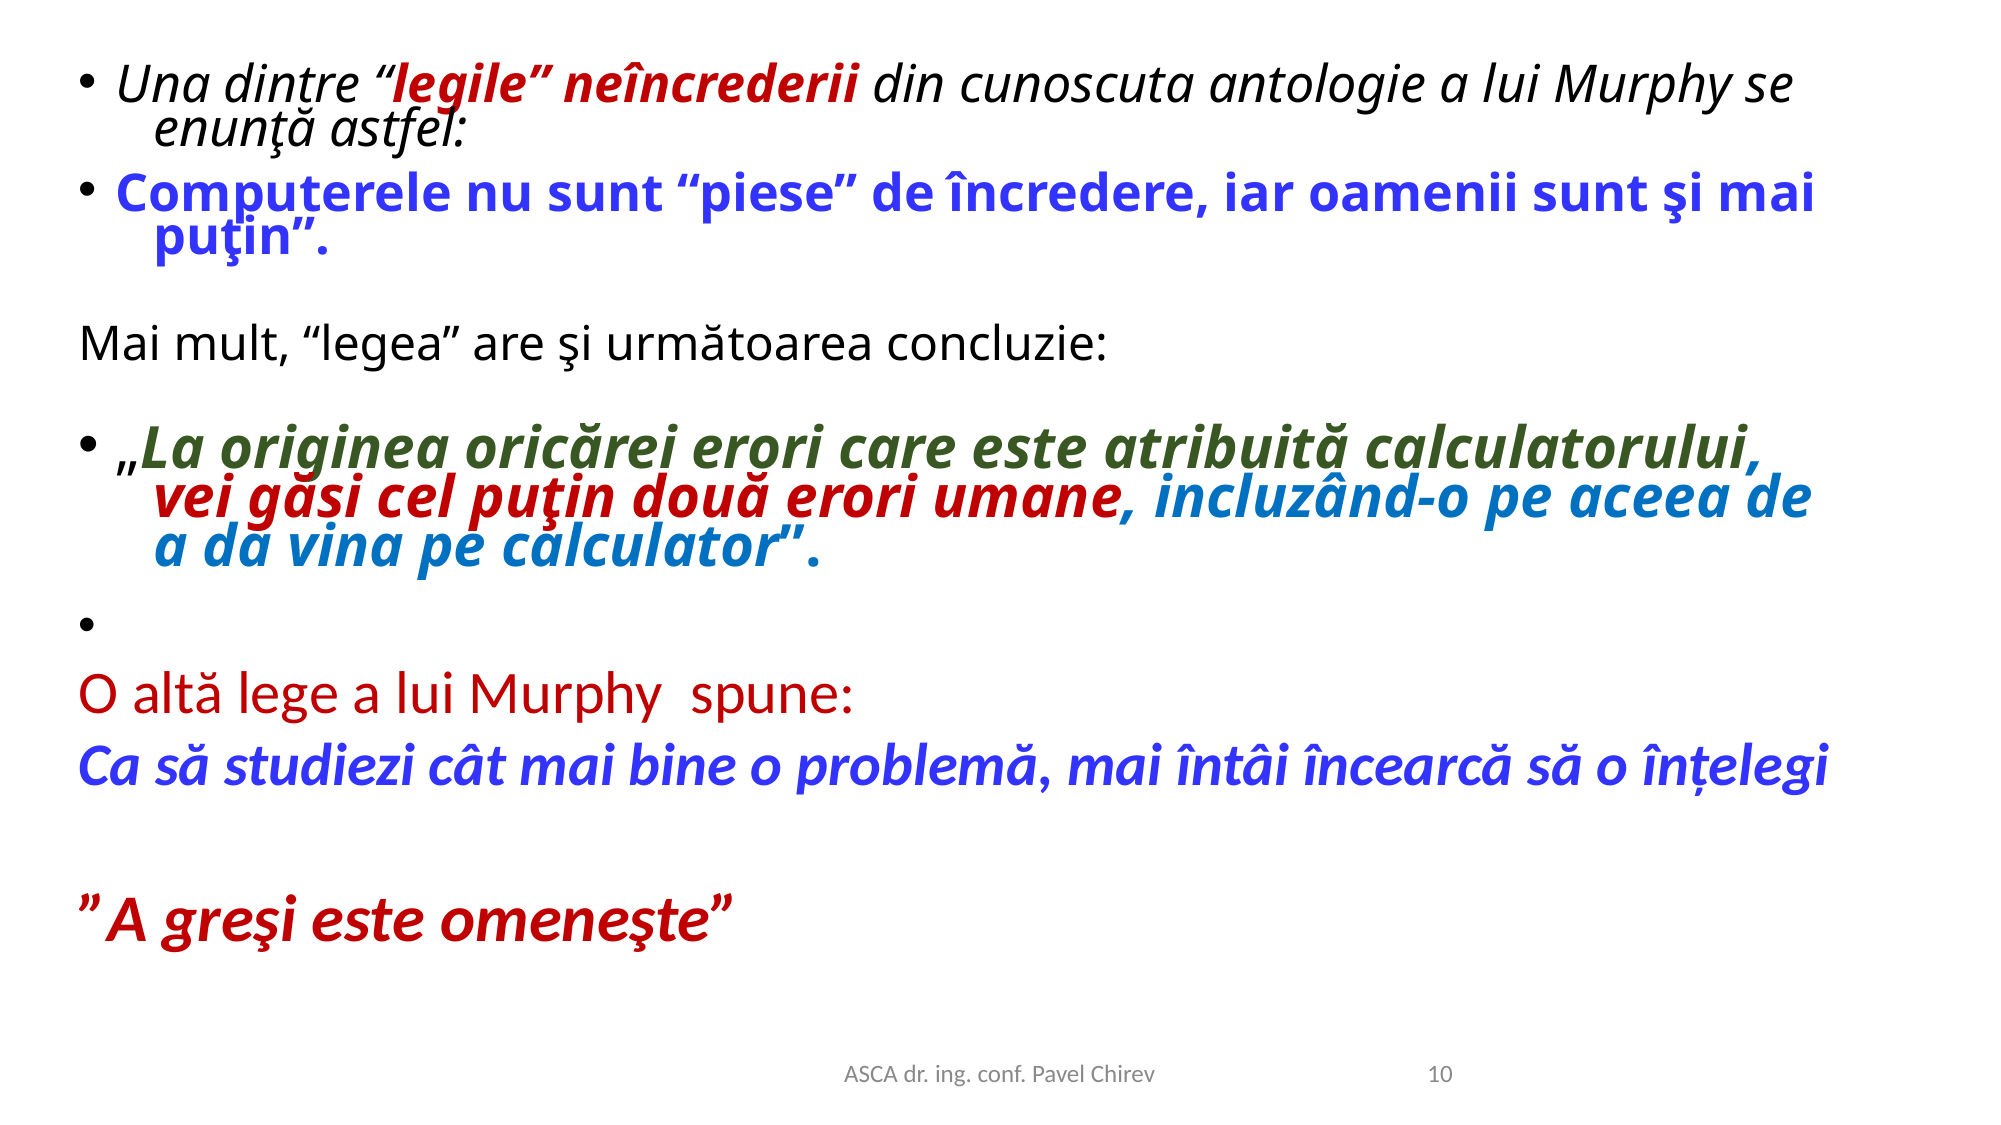

# Una dintre “legile” neîncrederii din cunoscuta antologie a lui Murphy se enunţă astfel:
Computerele nu sunt “piese” de încredere, iar oamenii sunt şi mai puţin”.
Mai mult, “legea” are şi următoarea concluzie:
„La originea oricărei erori care este atribuită calculatorului, vei găsi cel puţin două erori umane, incluzând-o pe aceea de a da vina pe calculator”.
O altă lege a lui Murphy spune:
Ca să studiezi cât mai bine o problemă, mai întâi încearcă să o înțelegi
”A greşi este omeneşte”
ASCA dr. ing. conf. Pavel Chirev
10